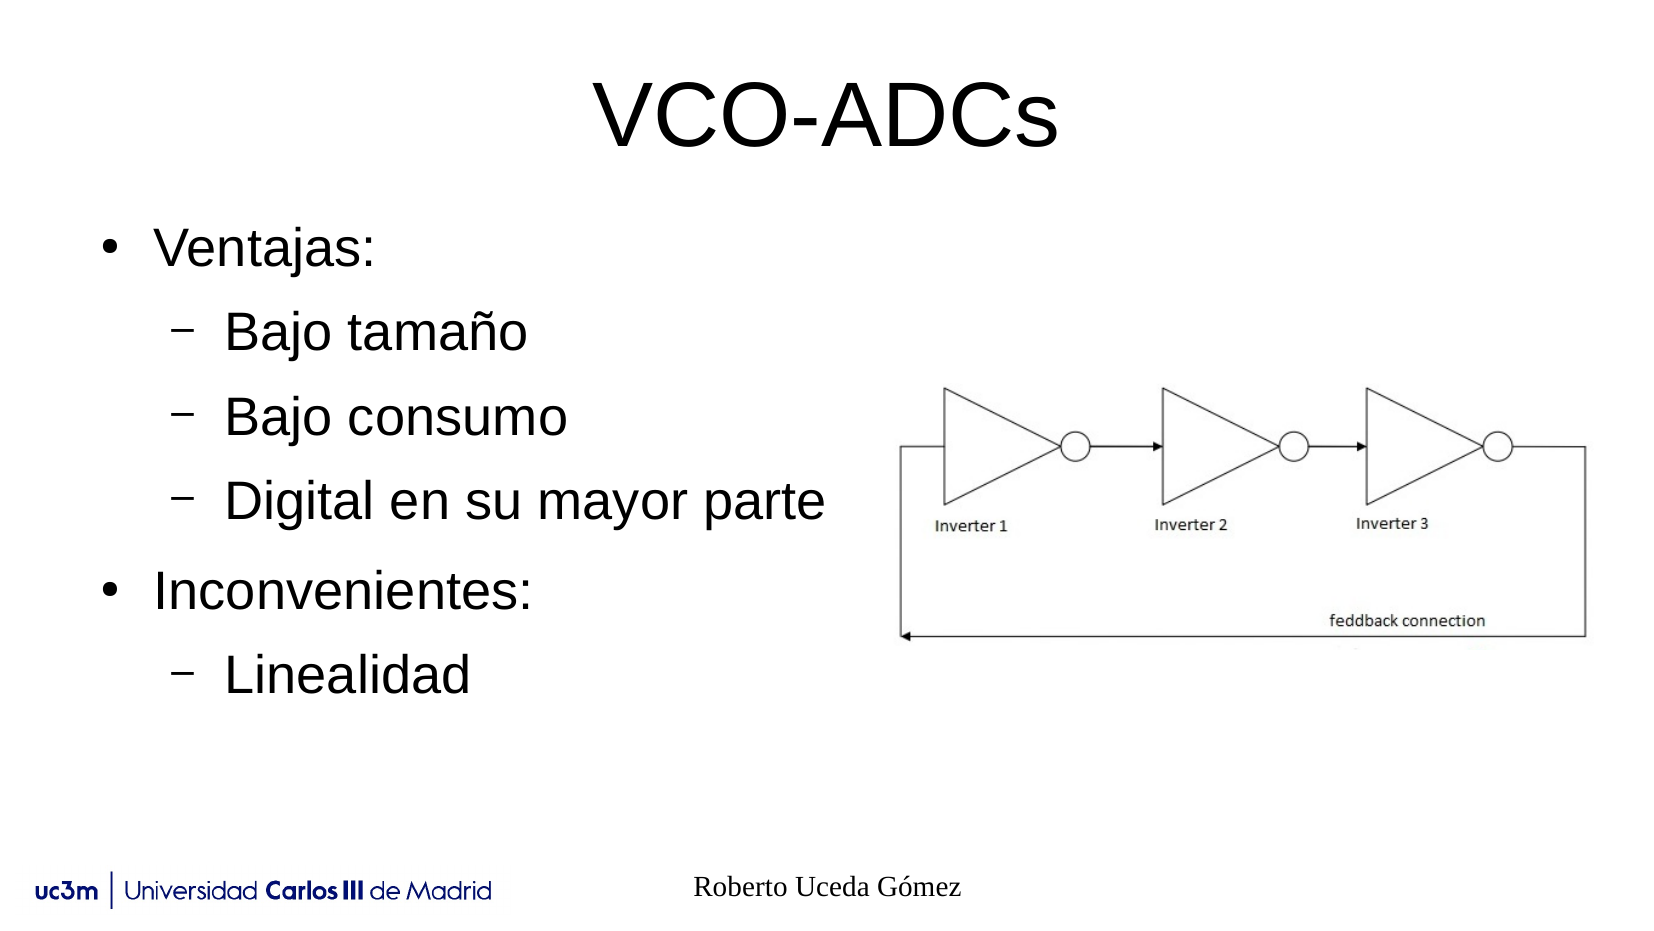

# VCO-ADCs
Ventajas:
Bajo tamaño
Bajo consumo
Digital en su mayor parte
Inconvenientes:
Linealidad